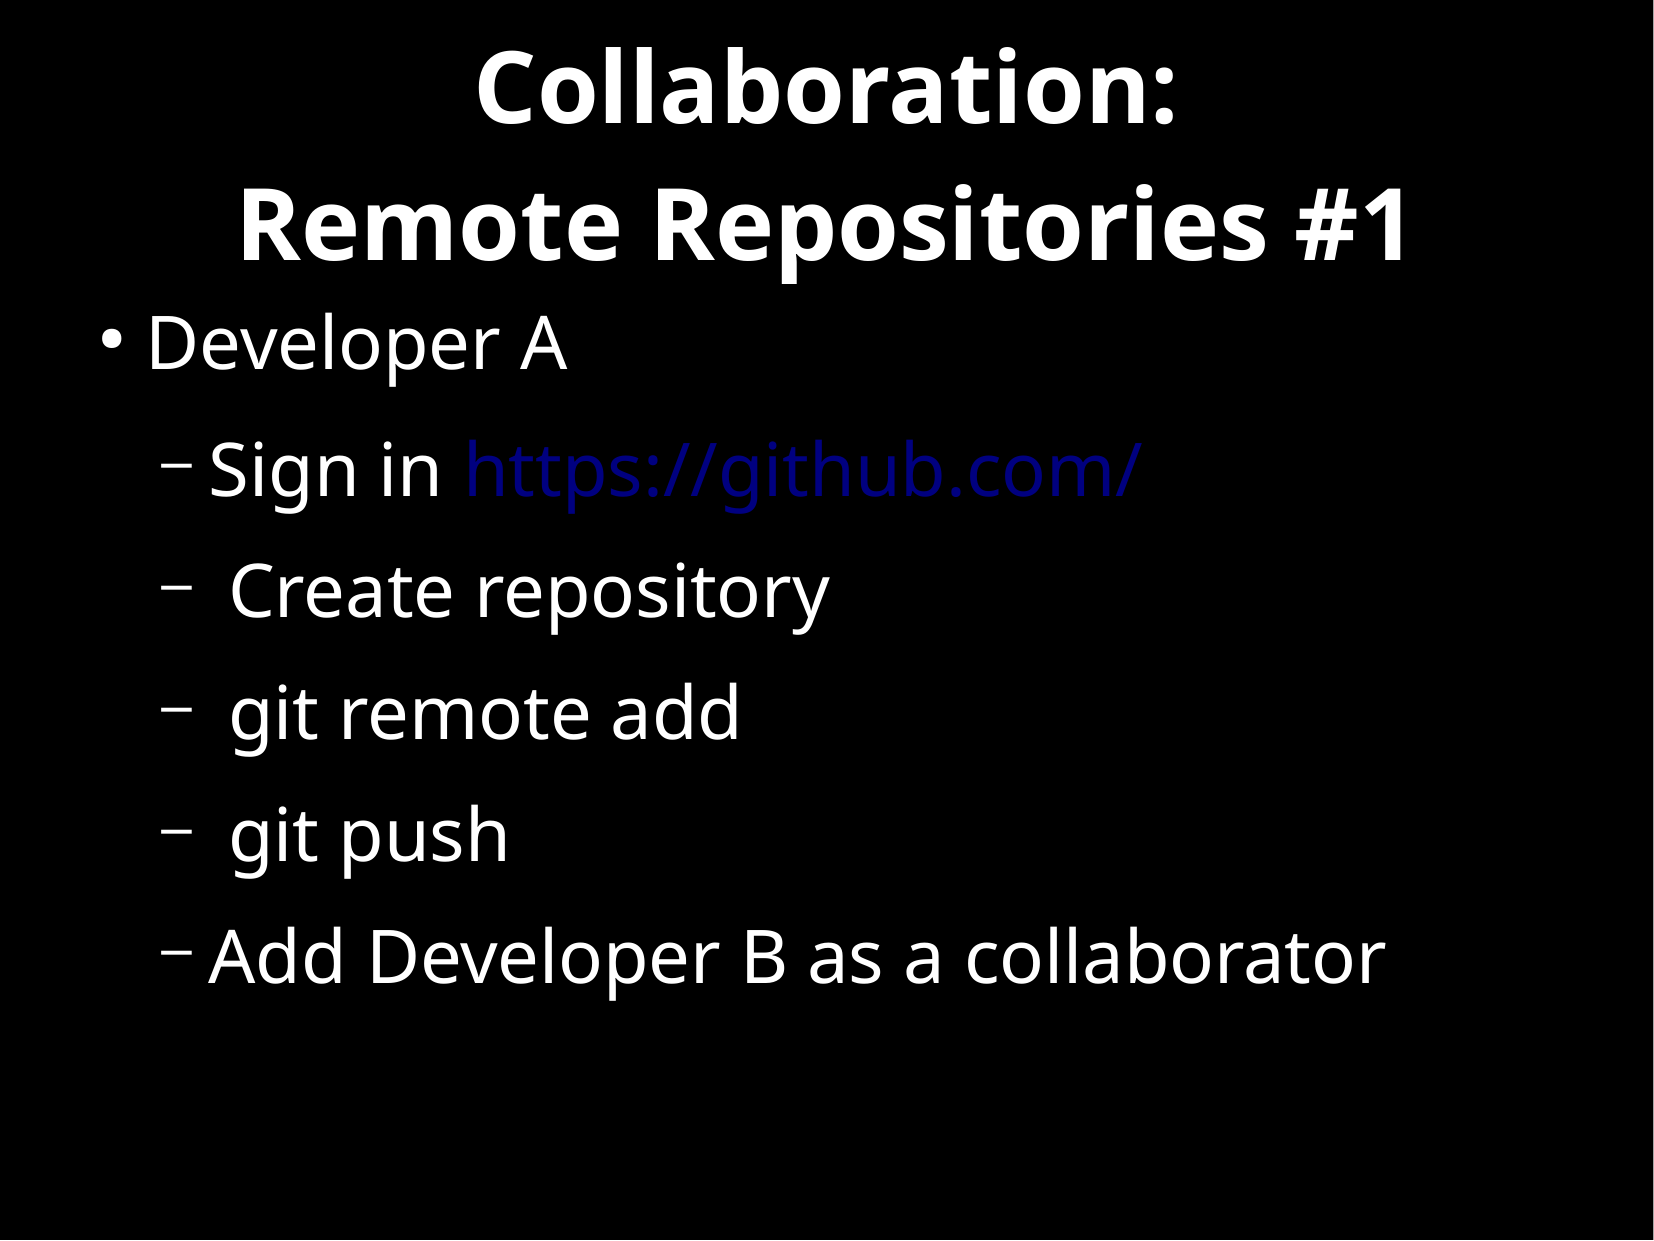

# Collaboration: Remote Repositories #1
Developer A
Sign in https://github.com/
 Create repository
 git remote add
 git push
Add Developer B as a collaborator